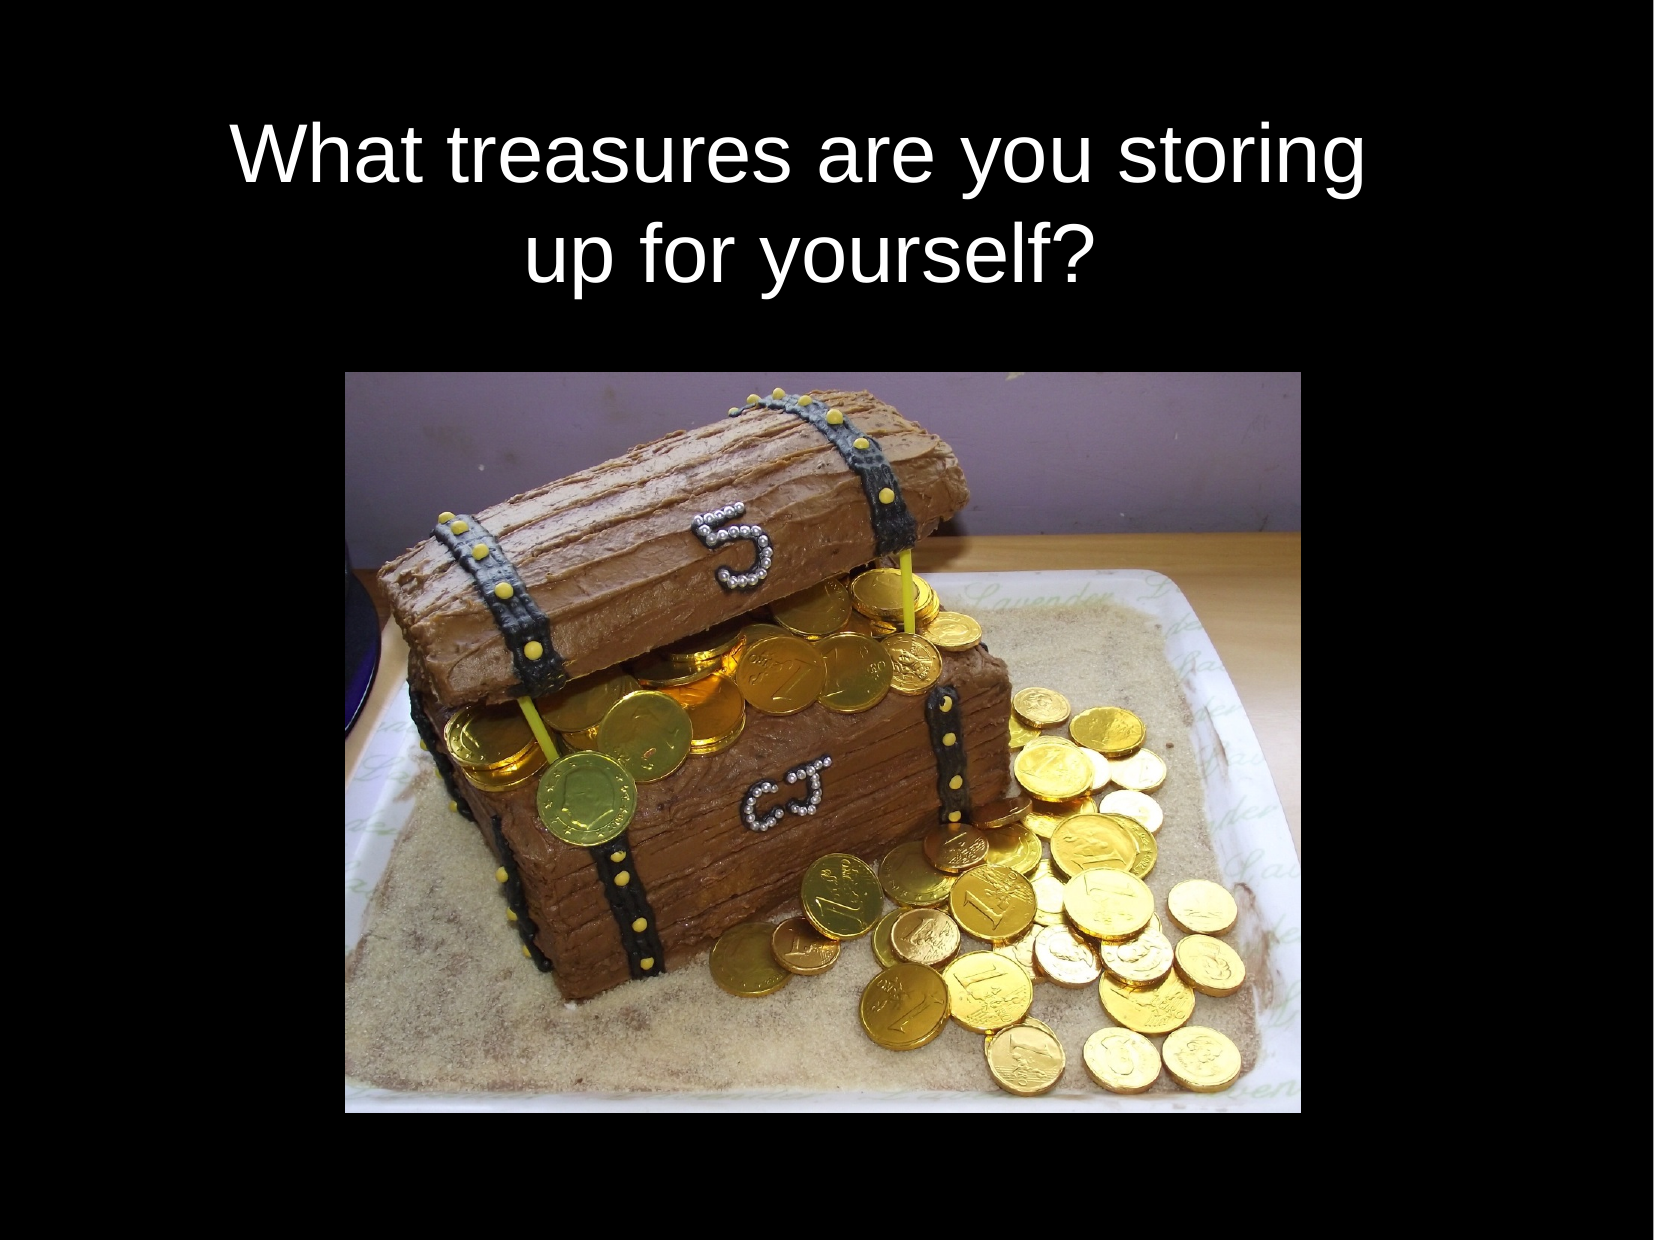

# What treasures are you storing up for yourself?